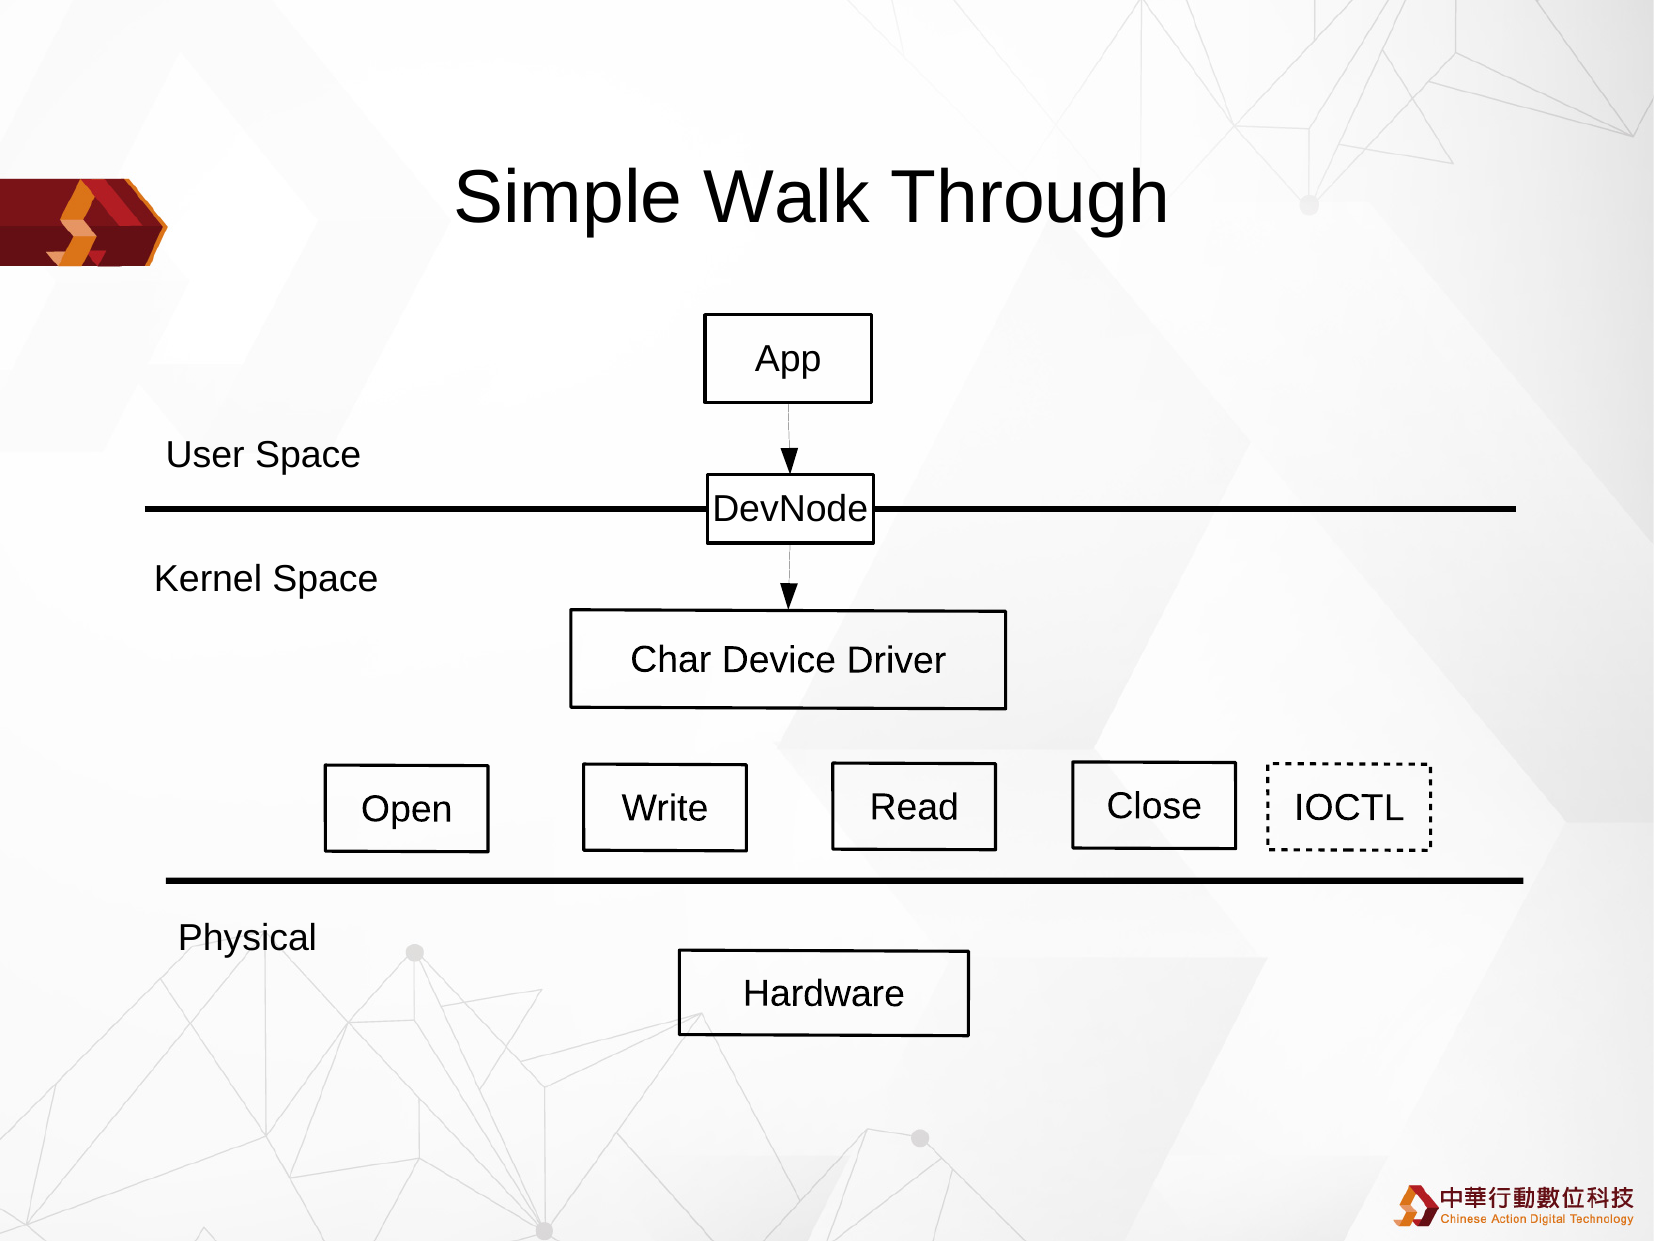

# Simple Walk Through
App
User Space
DevNode
Kernel Space
Char Device Driver
Close
Read
IOCTL
Write
Open
Physical
Hardware